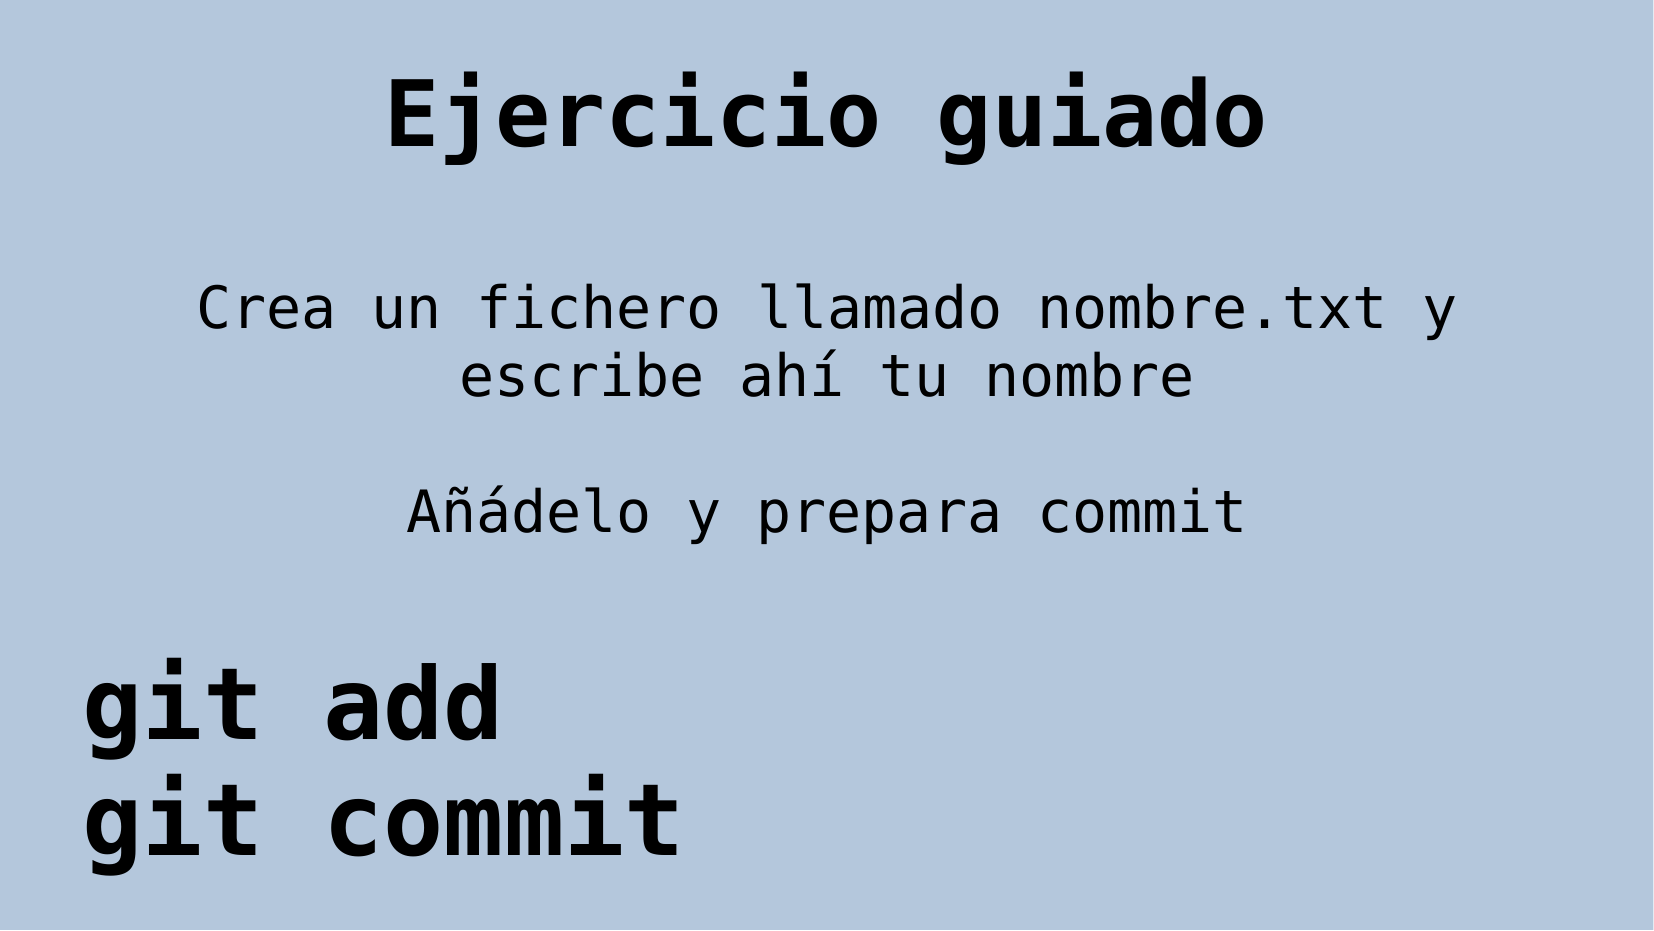

# Ejercicio guiado Crea un fichero llamado nombre.txt y escribe ahí tu nombre Añádelo y prepara commit
git add
git commit